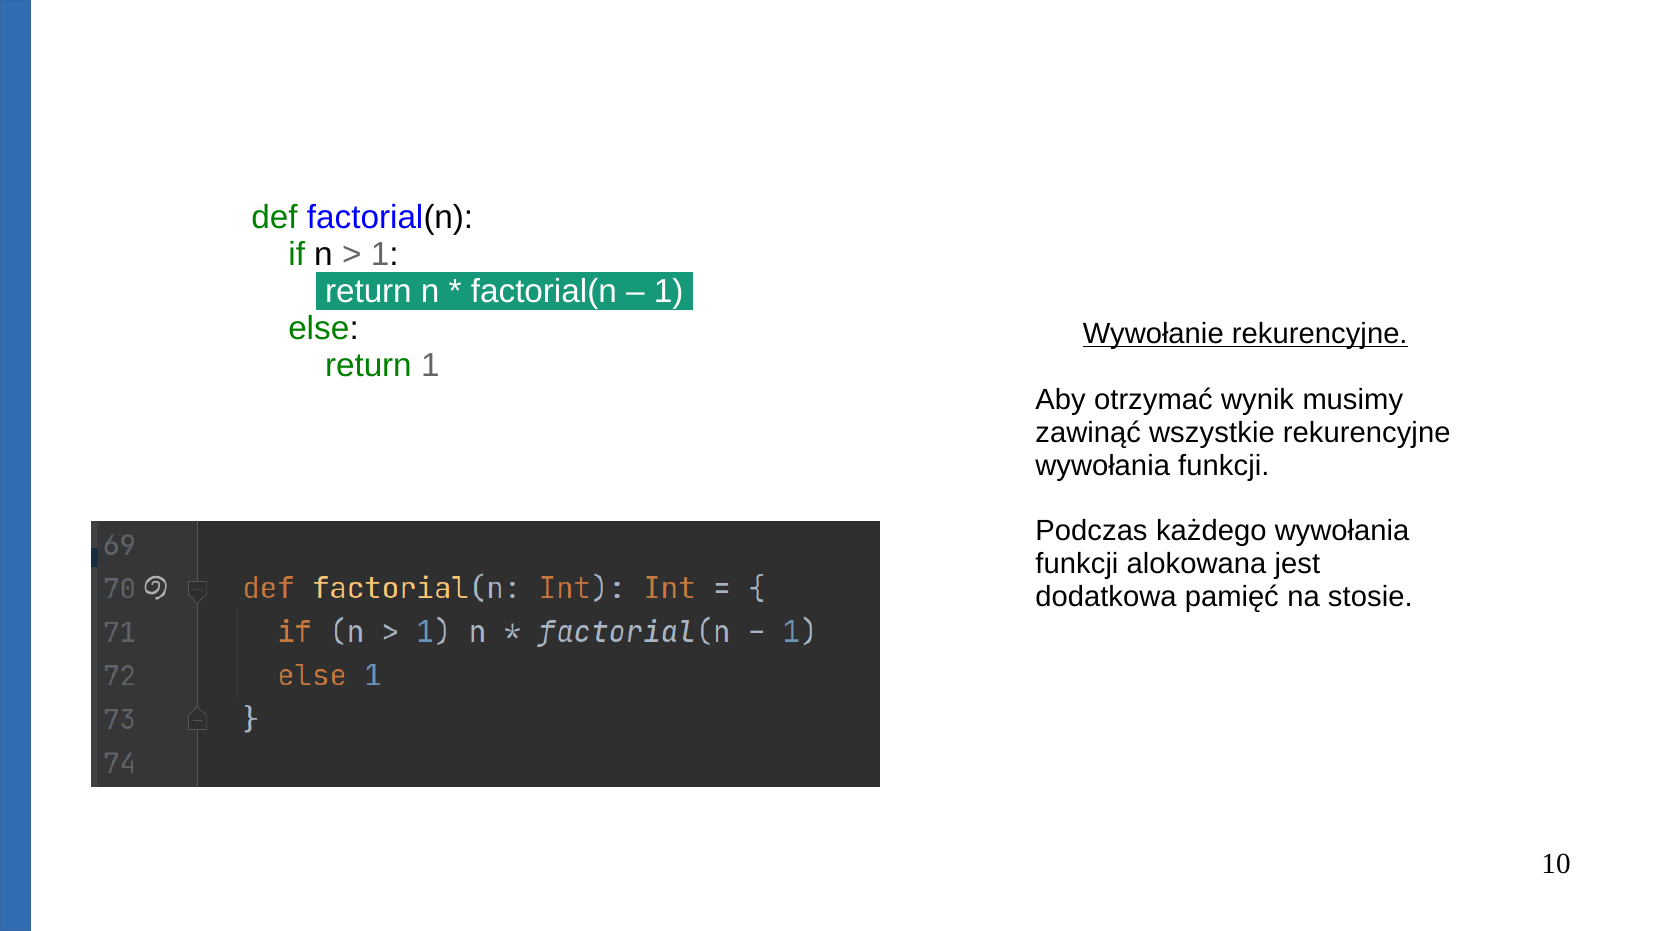

def factorial(n):
 if n > 1:
 return n * factorial(n – 1)
 else:
 return 1
Wywołanie rekurencyjne.
Aby otrzymać wynik musimy zawinąć wszystkie rekurencyjne wywołania funkcji.
Podczas każdego wywołania funkcji alokowana jest dodatkowa pamięć na stosie.
10